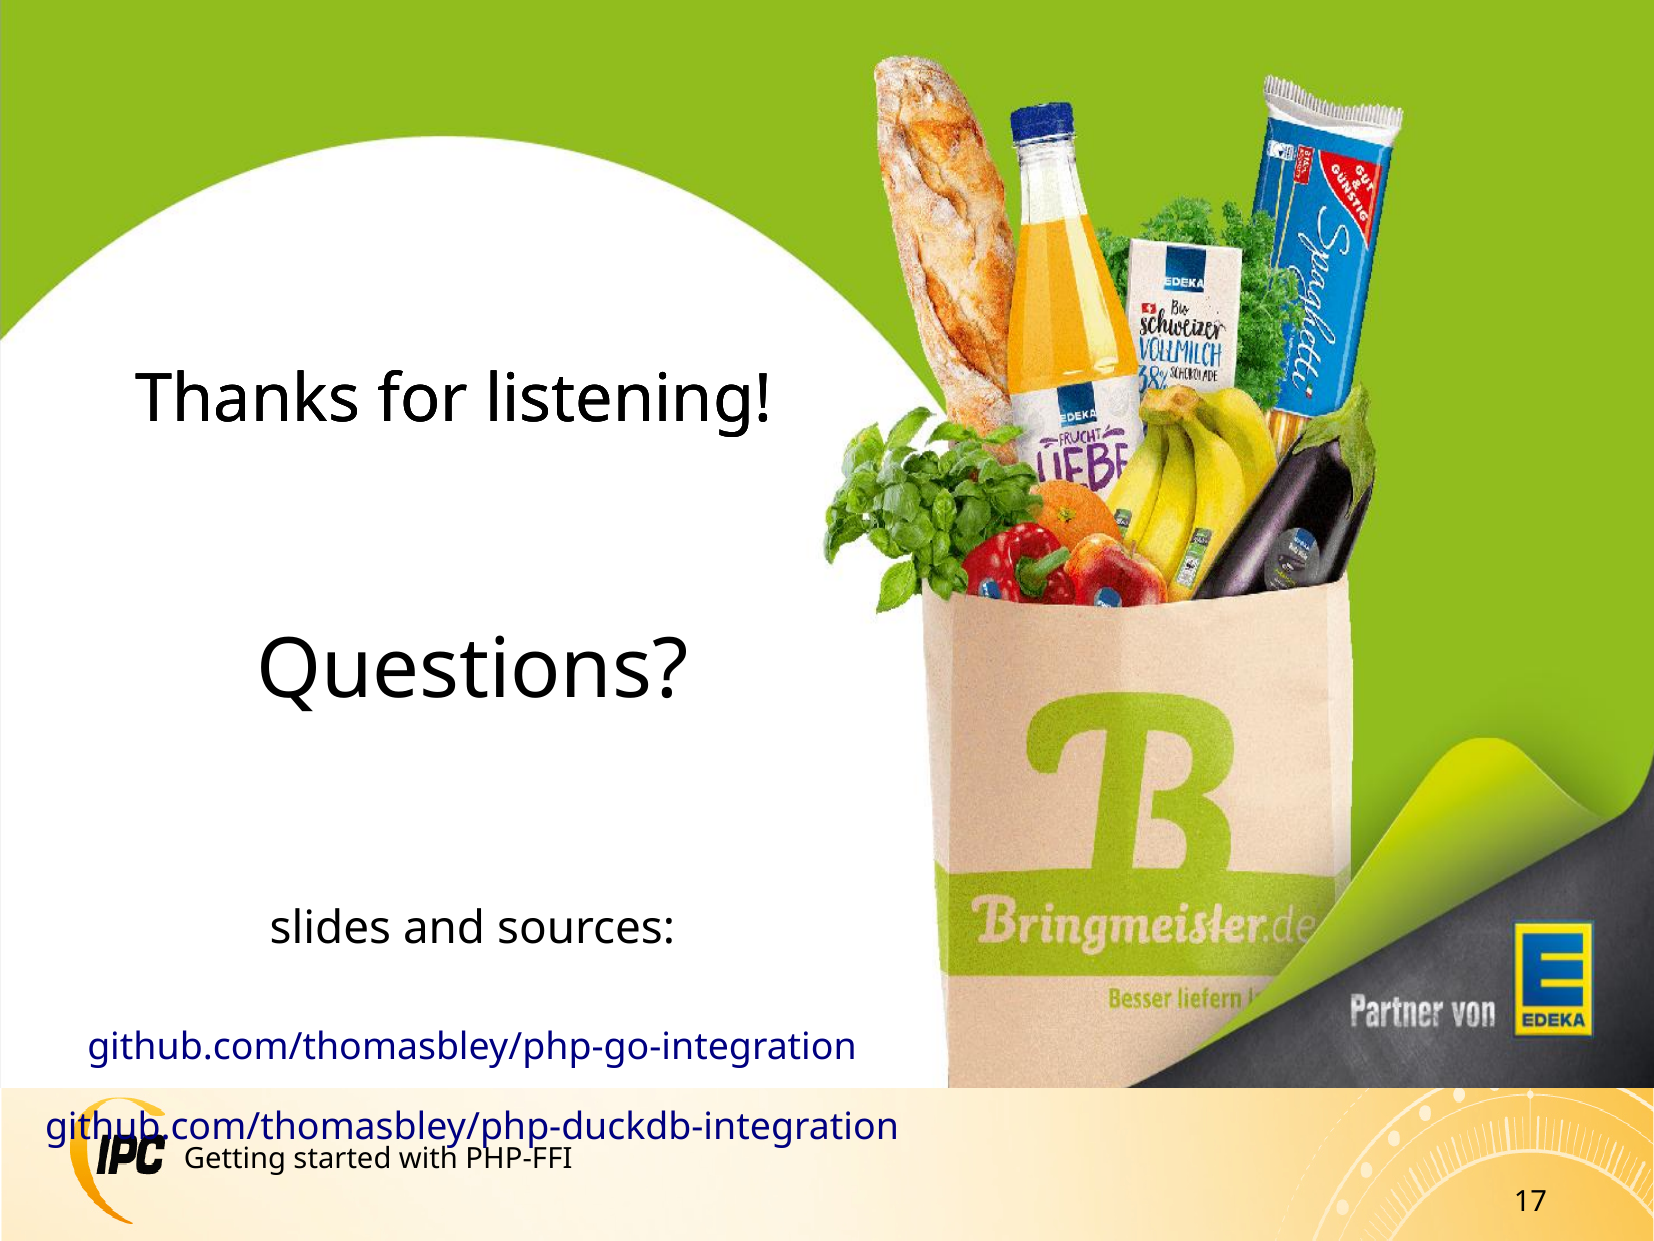

# Thanks for listening!
Thanks for listening!
Thanks for listening!
Questions?
slides and sources:
github.com/thomasbley/php-go-integration
github.com/thomasbley/php-duckdb-integration
17